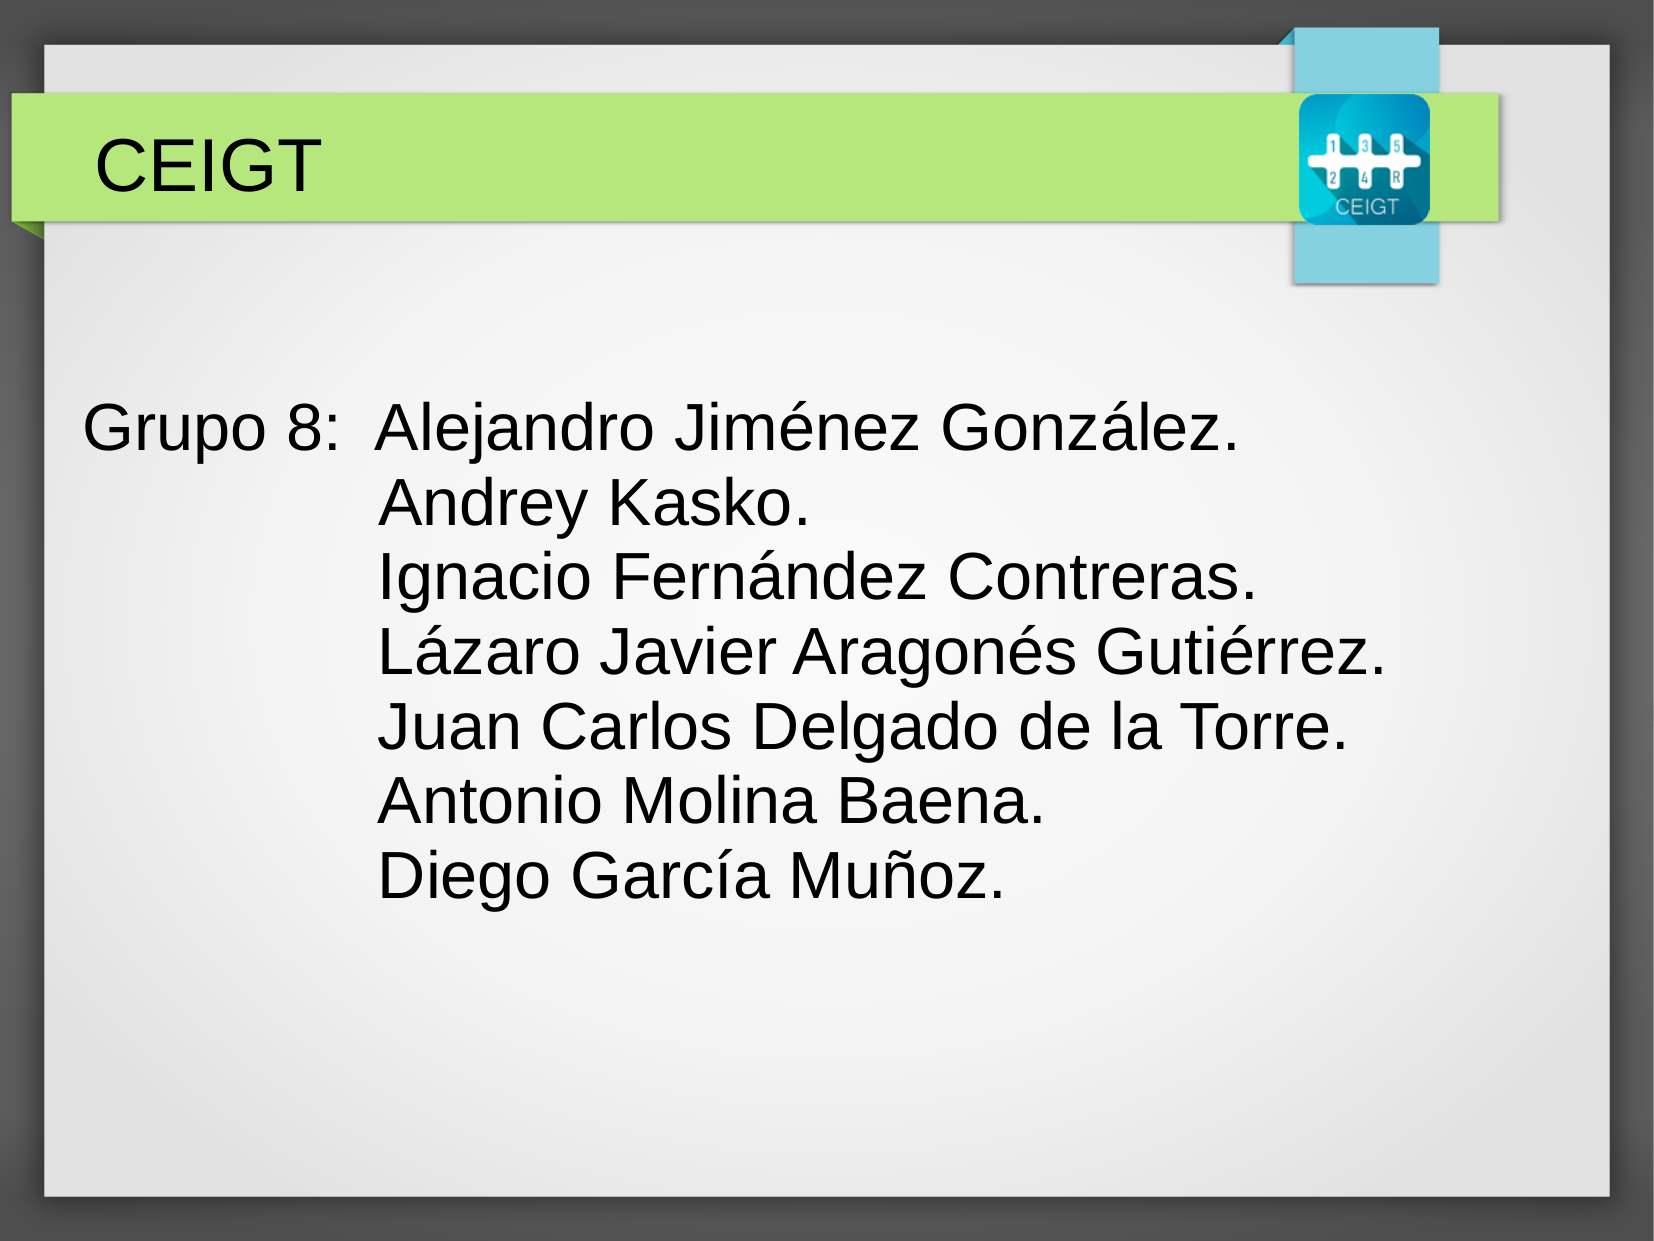

# CEIGT
Grupo 8: Alejandro Jiménez González.
			 Andrey Kasko.
				Ignacio Fernández Contreras.
				Lázaro Javier Aragonés Gutiérrez.
				Juan Carlos Delgado de la Torre.
				Antonio Molina Baena.
				Diego García Muñoz.